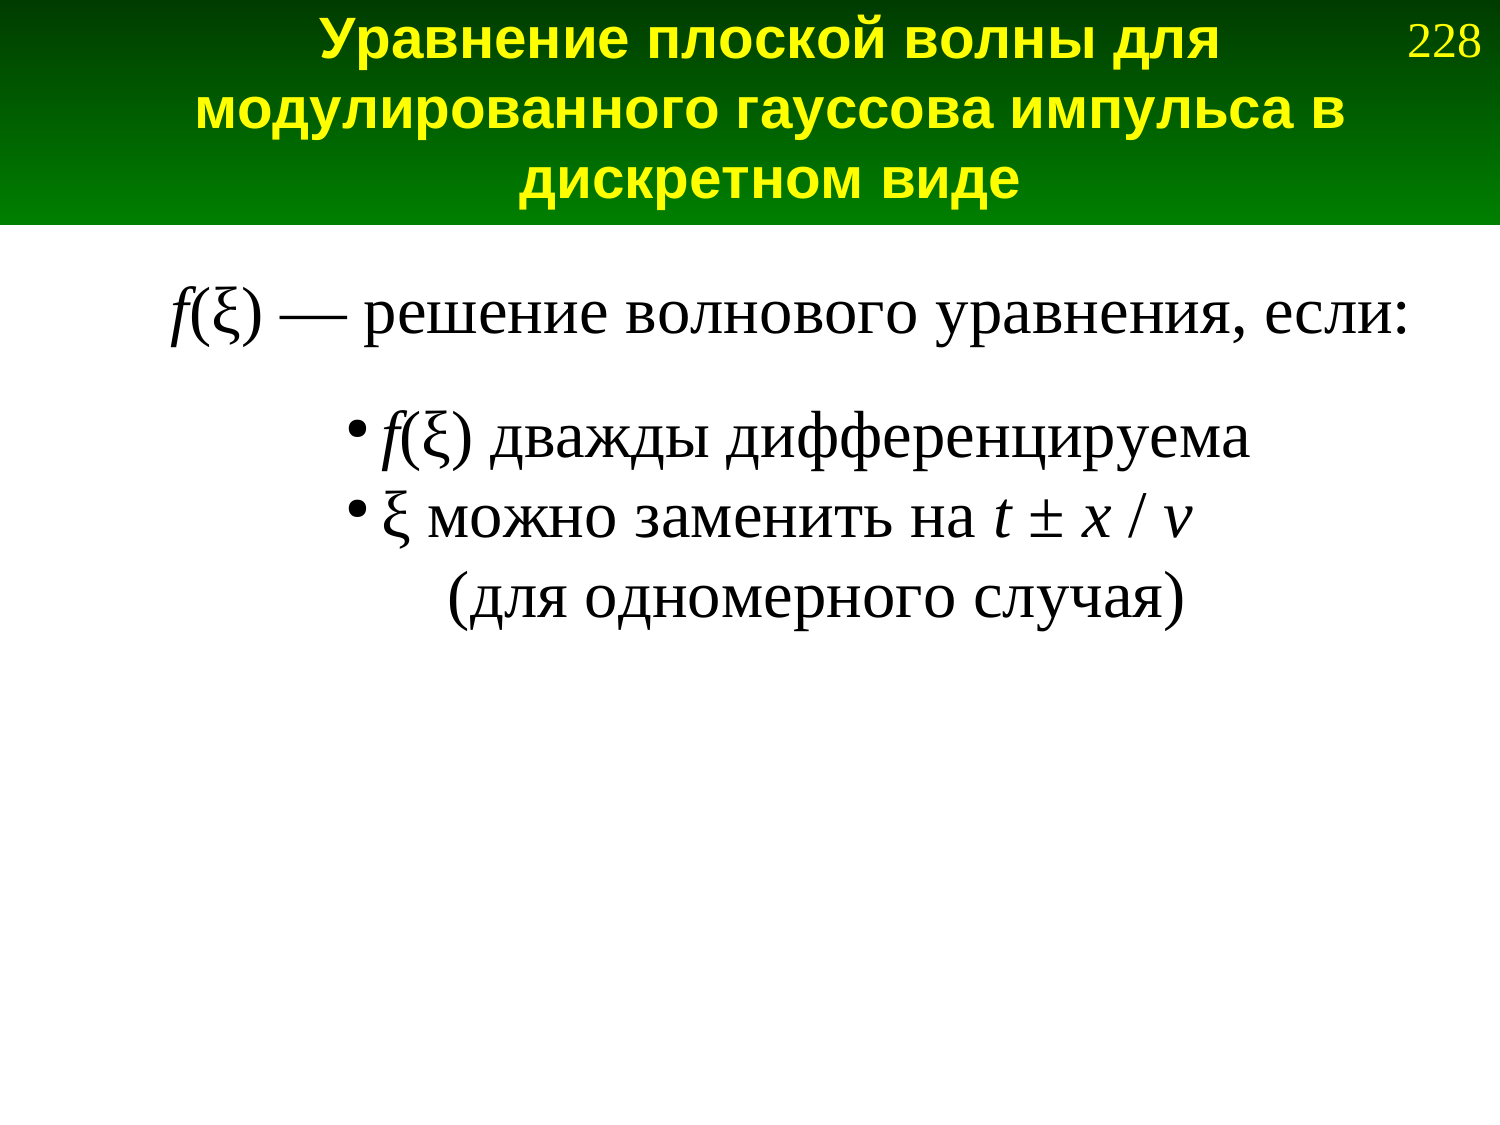

# Уравнение плоской волны для модулированного гауссова импульса в дискретном виде
f(ξ) — решение волнового уравнения, если:
f(ξ) дважды дифференцируема
ξ можно заменить на t ± x / v
 (для одномерного случая)